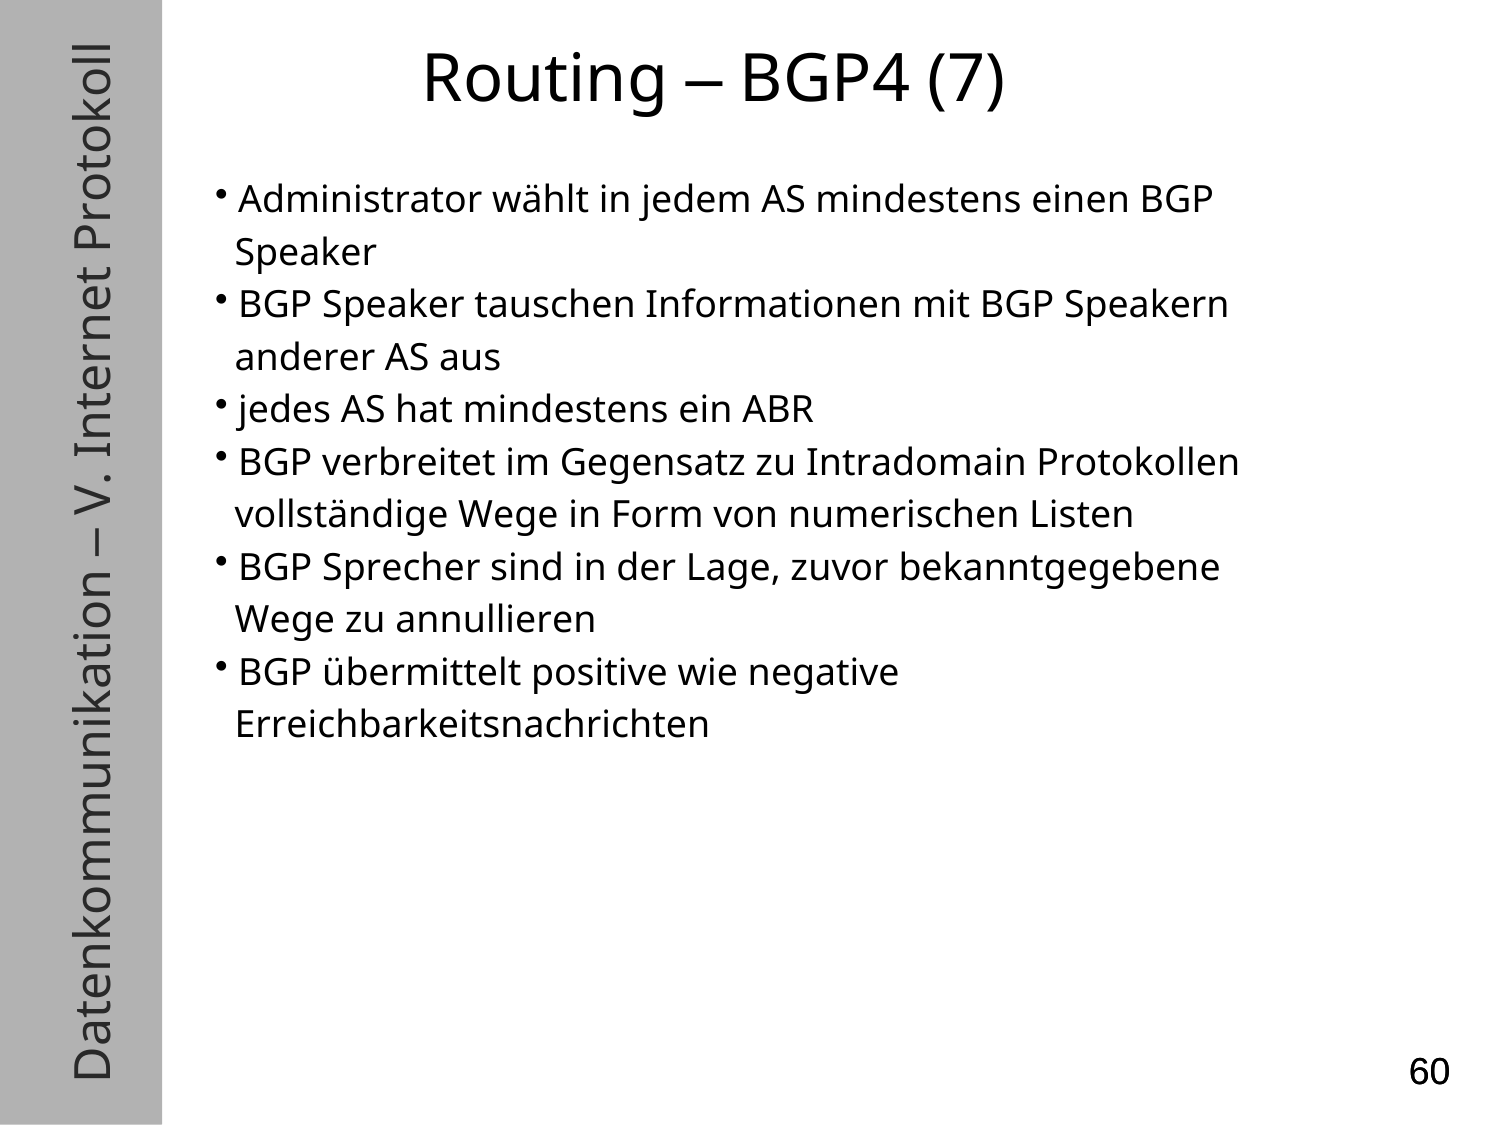

Routing – BGP4 (7)
 Administrator wählt in jedem AS mindestens einen BGP
 Speaker
 BGP Speaker tauschen Informationen mit BGP Speakern
 anderer AS aus
 jedes AS hat mindestens ein ABR
 BGP verbreitet im Gegensatz zu Intradomain Protokollen
 vollständige Wege in Form von numerischen Listen
 BGP Sprecher sind in der Lage, zuvor bekanntgegebene
 Wege zu annullieren
 BGP übermittelt positive wie negative
 Erreichbarkeitsnachrichten
Datenkommunikation – V. Internet Protokoll